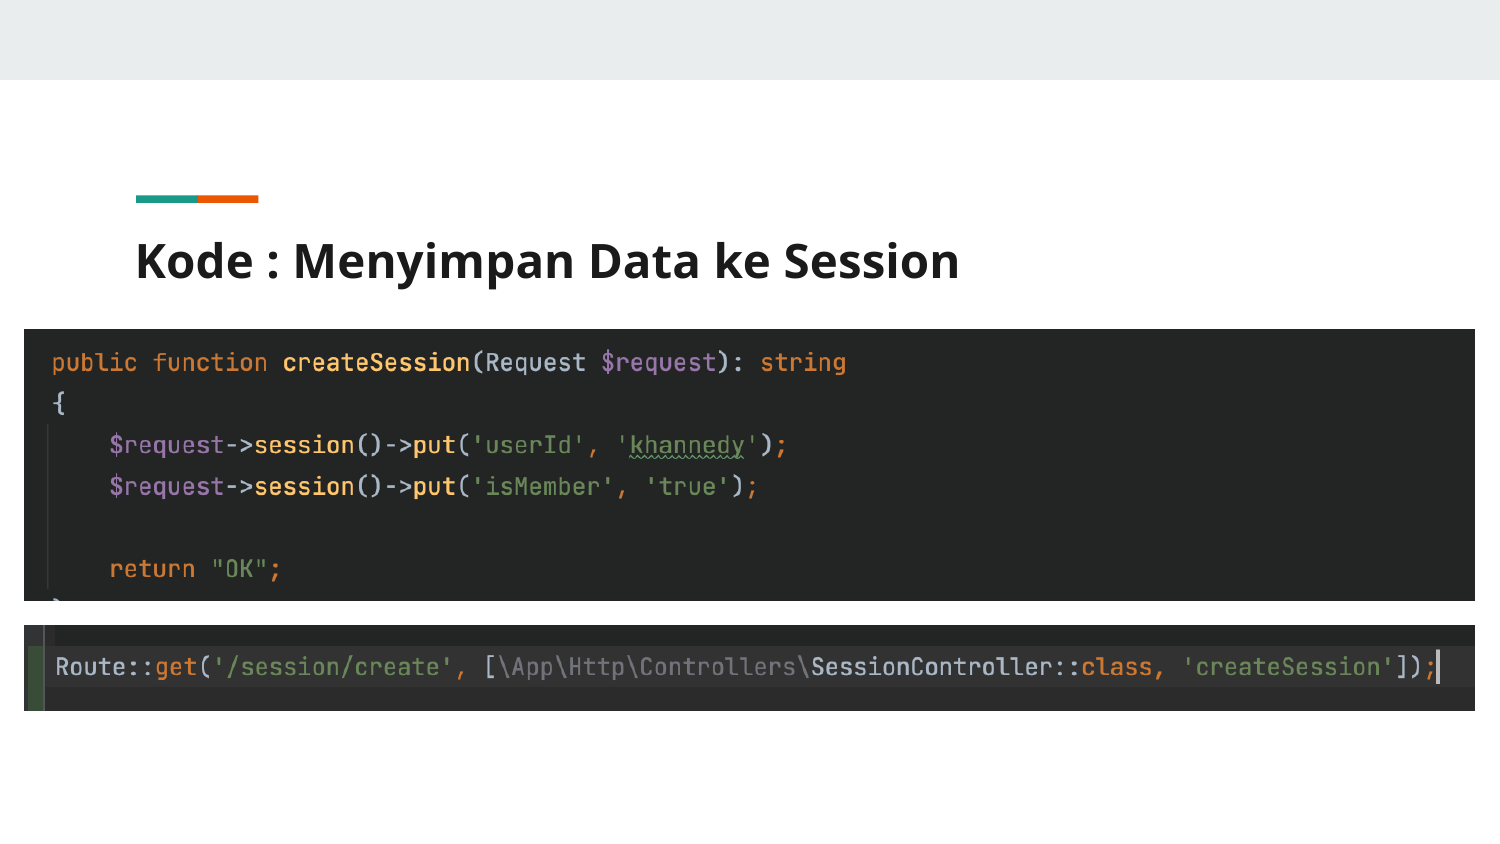

# Kode : Menyimpan Data ke Session